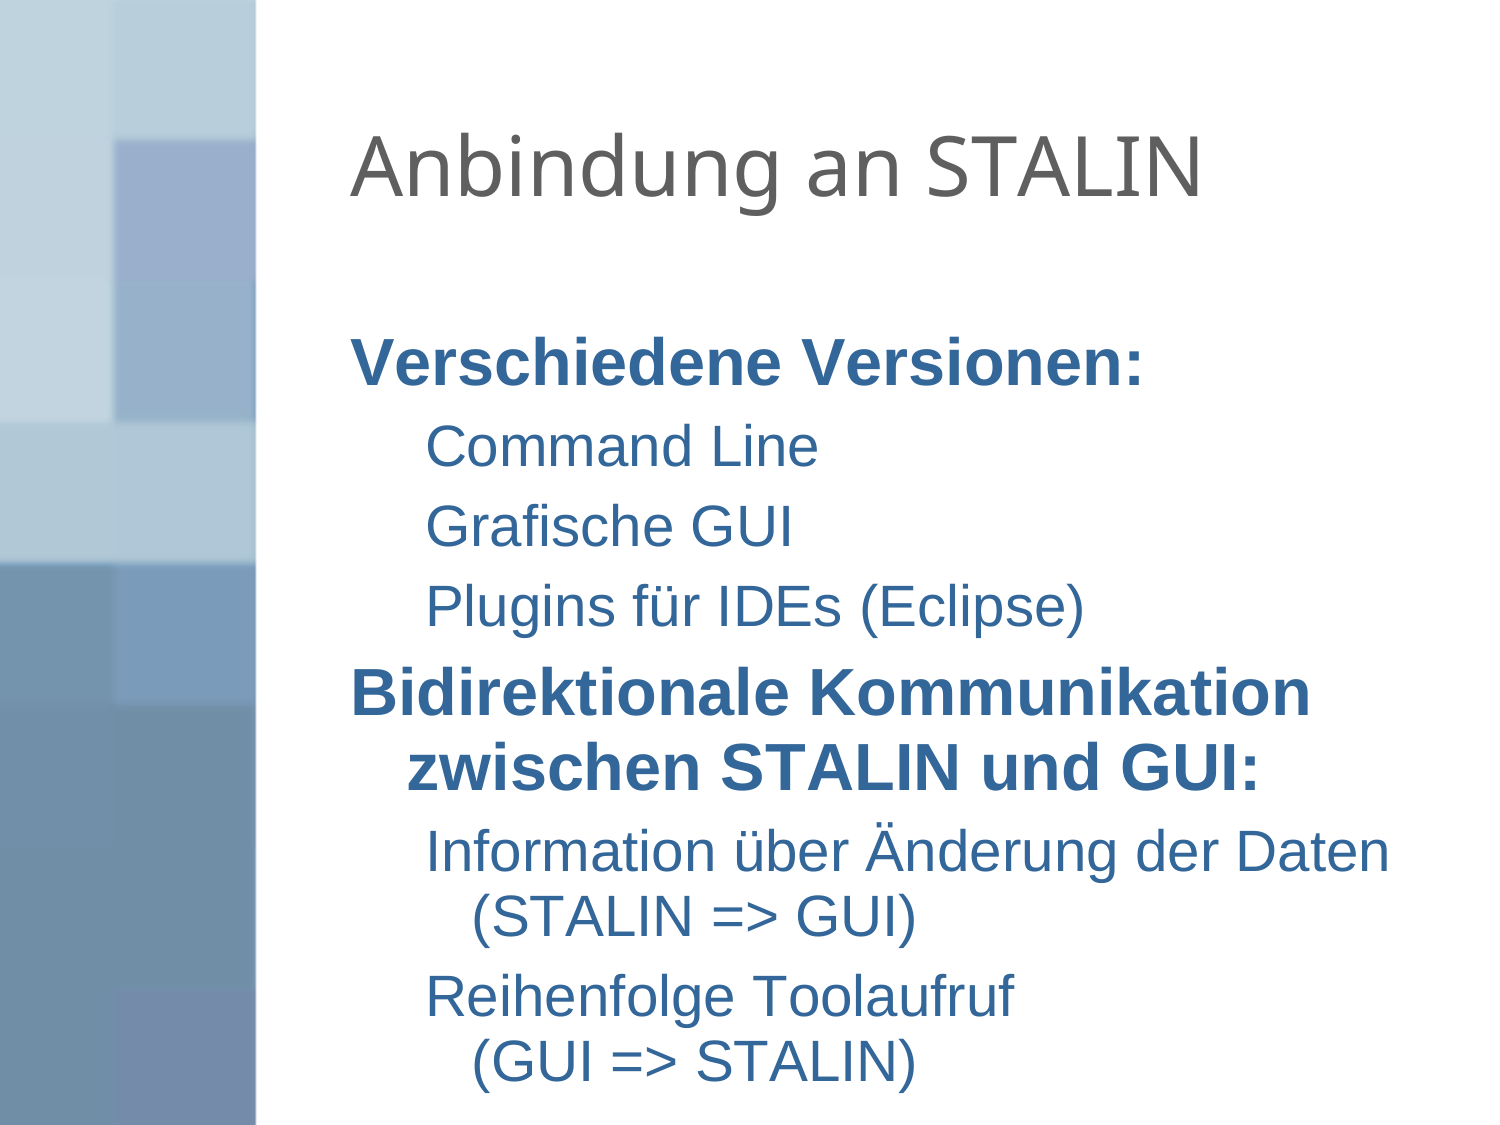

# Anbindung an STALIN
Verschiedene Versionen:
Command Line
Grafische GUI
Plugins für IDEs (Eclipse)
Bidirektionale Kommunikation zwischen STALIN und GUI:
Information über Änderung der Daten (STALIN => GUI)
Reihenfolge Toolaufruf
(GUI => STALIN)